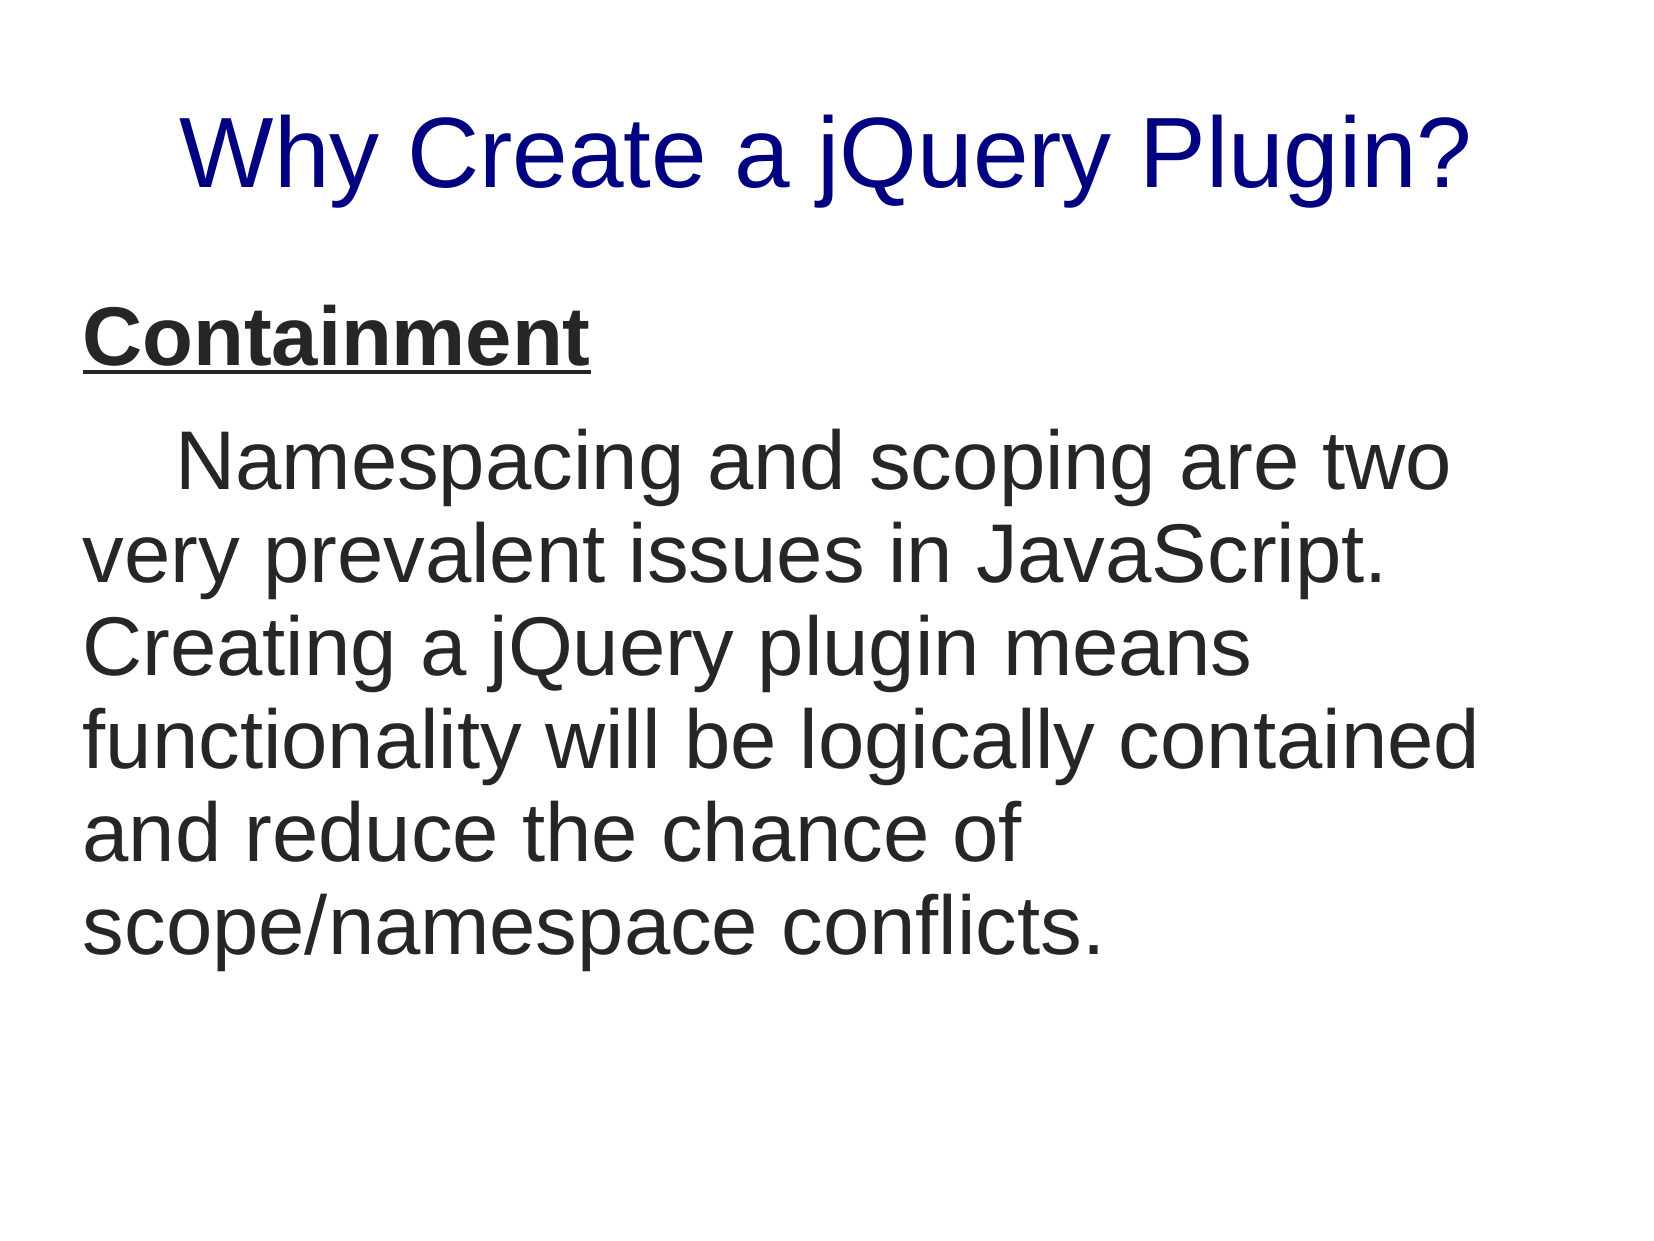

# Why Create a jQuery Plugin?
Containment
 Namespacing and scoping are two very prevalent issues in JavaScript. Creating a jQuery plugin means functionality will be logically contained and reduce the chance of scope/namespace conflicts.